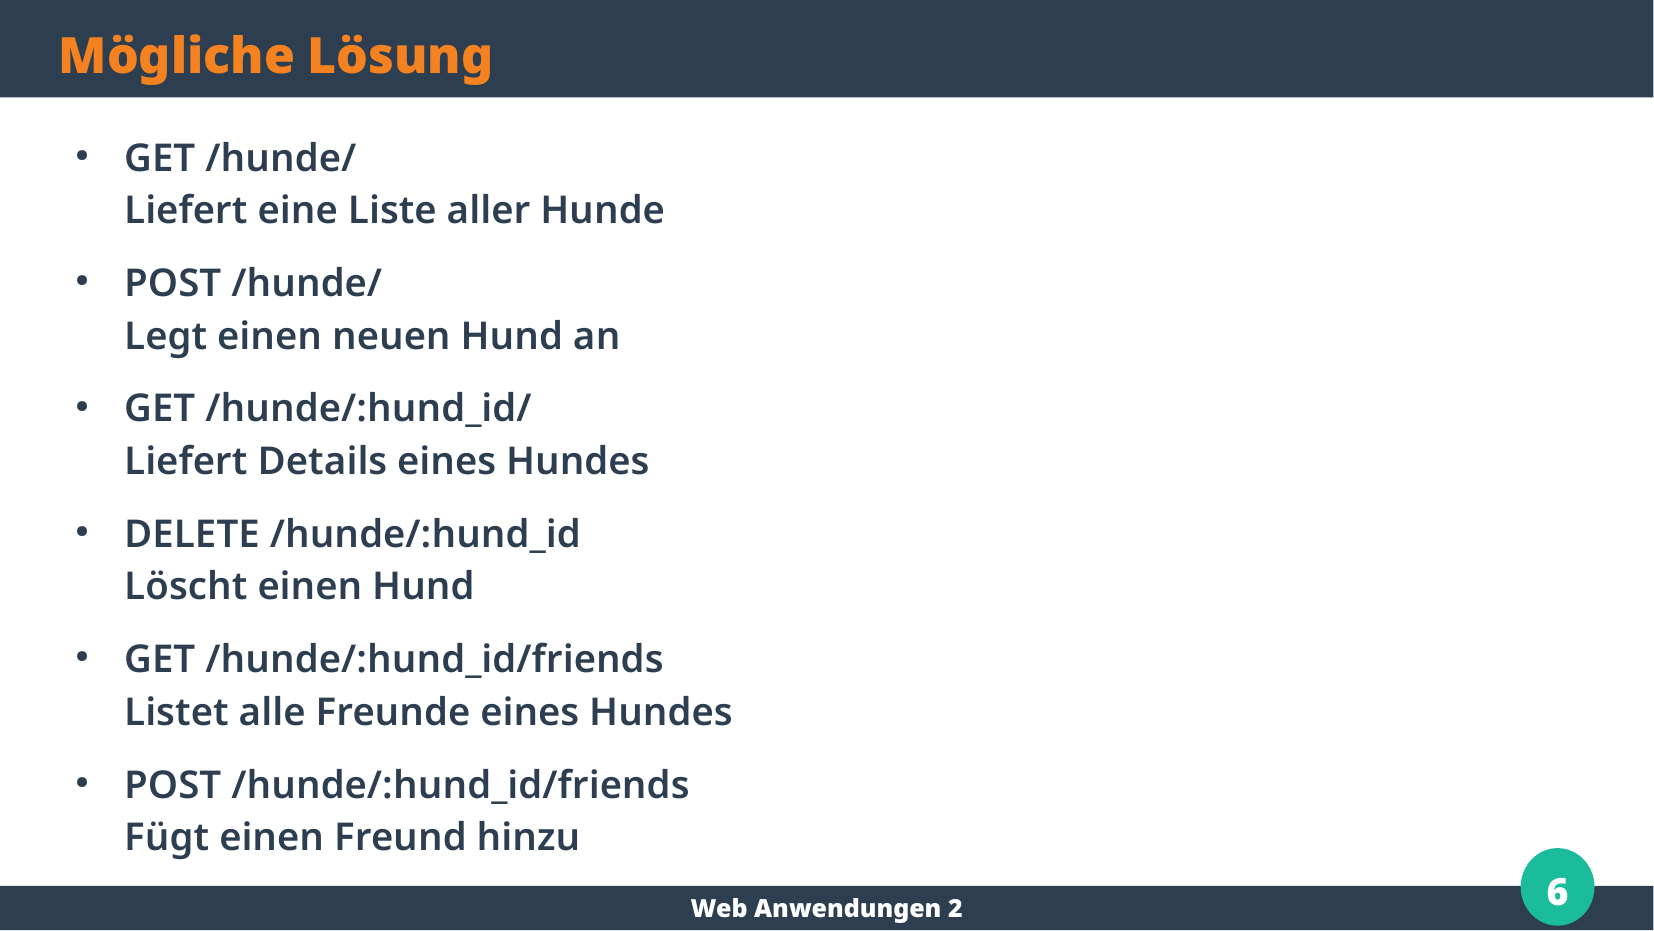

# Mögliche Lösung
GET /hunde/
Liefert eine Liste aller Hunde
POST /hunde/
Legt einen neuen Hund an
GET /hunde/:hund_id/
Liefert Details eines Hundes
DELETE /hunde/:hund_id
Löscht einen Hund
GET /hunde/:hund_id/friends
Listet alle Freunde eines Hundes
POST /hunde/:hund_id/friends
Fügt einen Freund hinzu
6